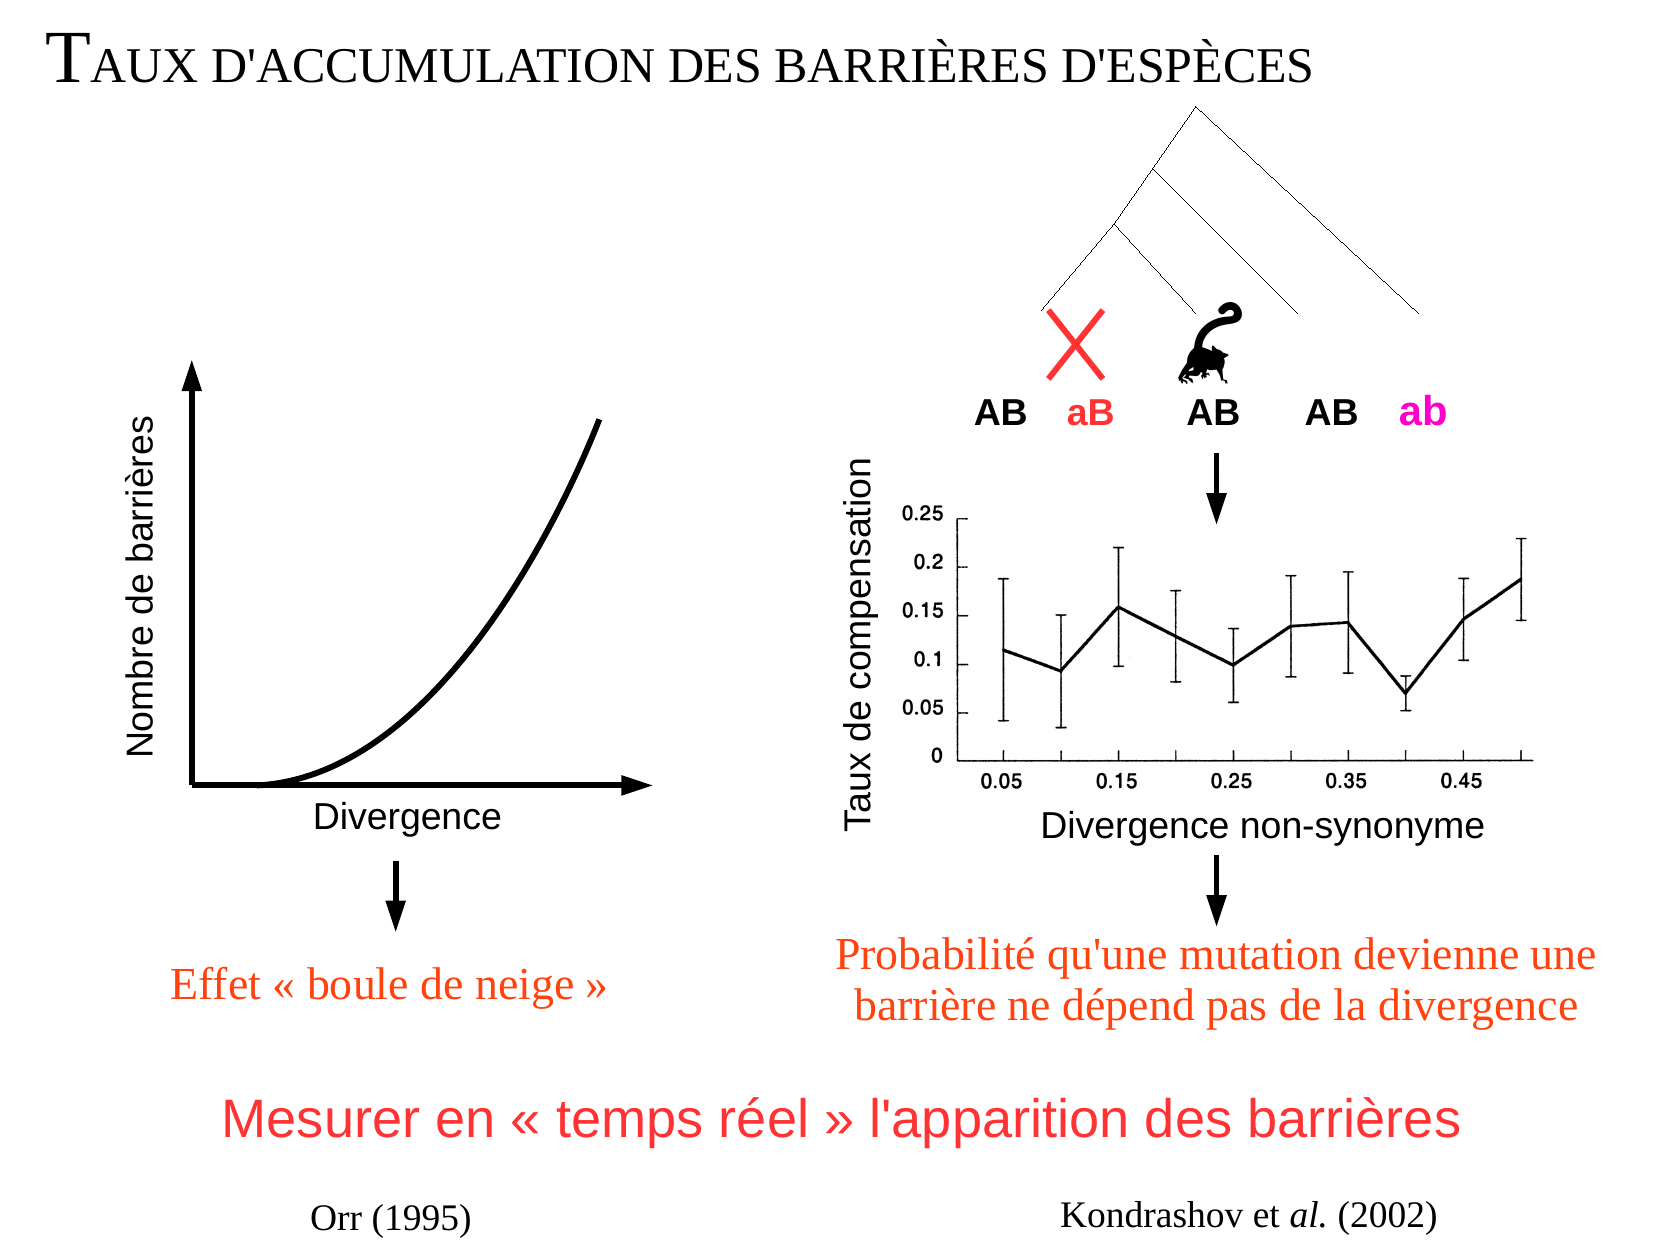

TAUX D'ACCUMULATION DES BARRIÈRES D'ESPÈCES
ab
AB
aB
AB
AB
Nombre de barrières
Taux de compensation
Divergence
Divergence non-synonyme
Probabilité qu'une mutation devienne une barrière ne dépend pas de la divergence
Effet « boule de neige »
Mesurer en « temps réel » l'apparition des barrières
Kondrashov et al. (2002)
Orr (1995)